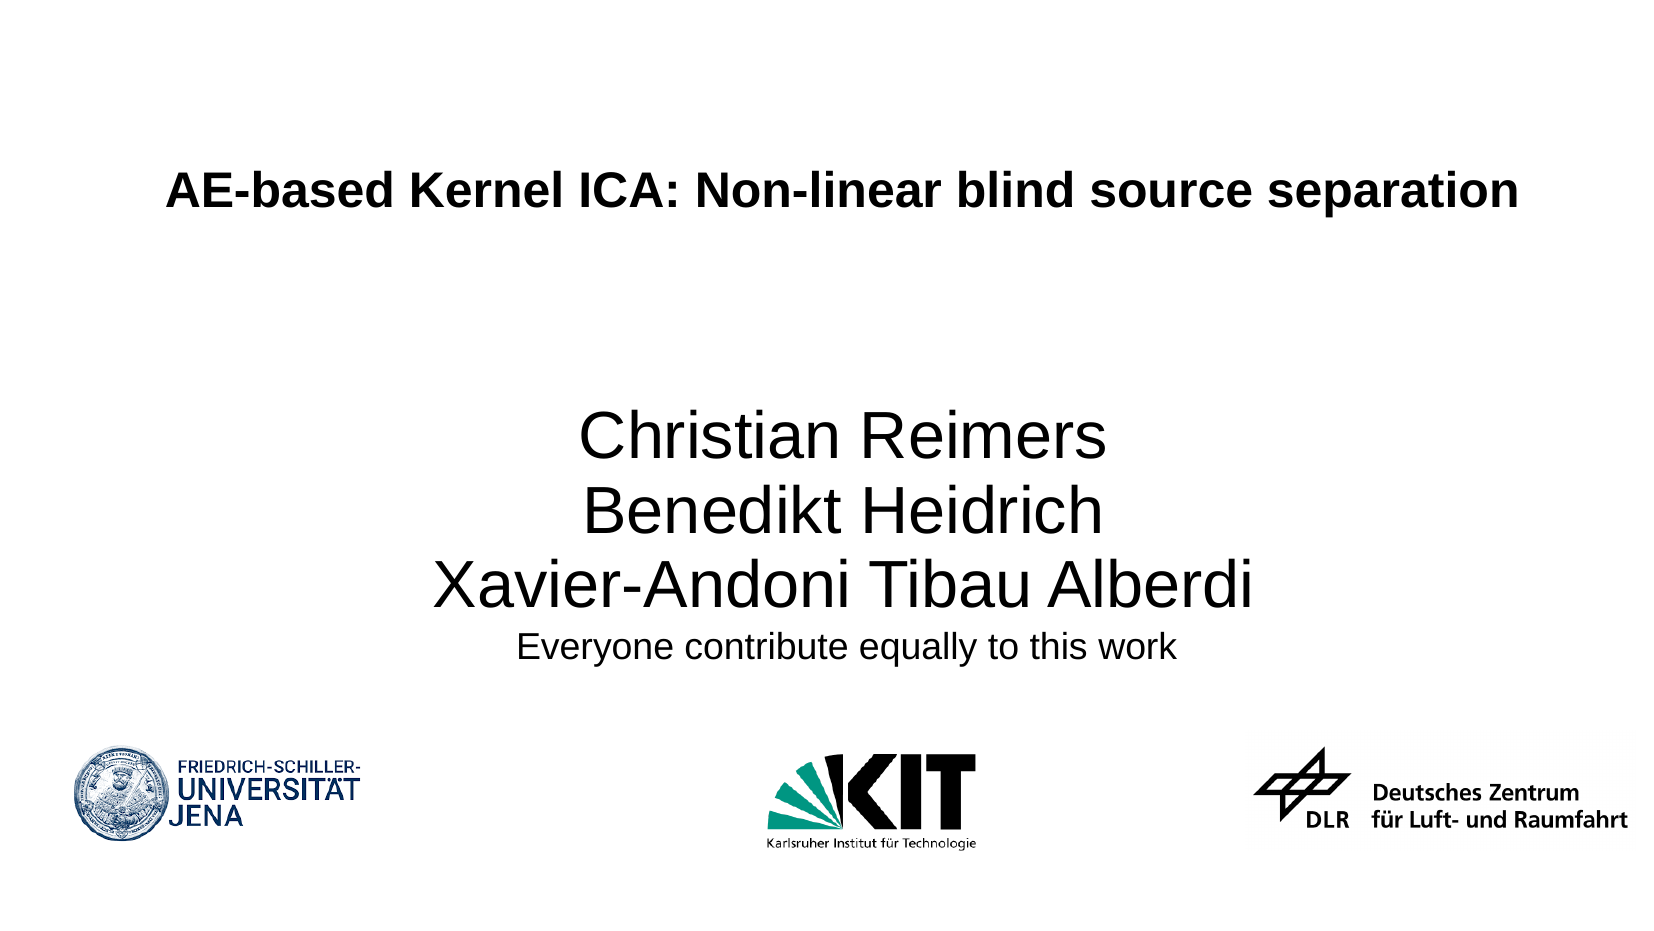

AE-based Kernel ICA: Non-linear blind source separation
# Christian Reimers
Benedikt Heidrich
Xavier-Andoni Tibau Alberdi
Everyone contribute equally to this work